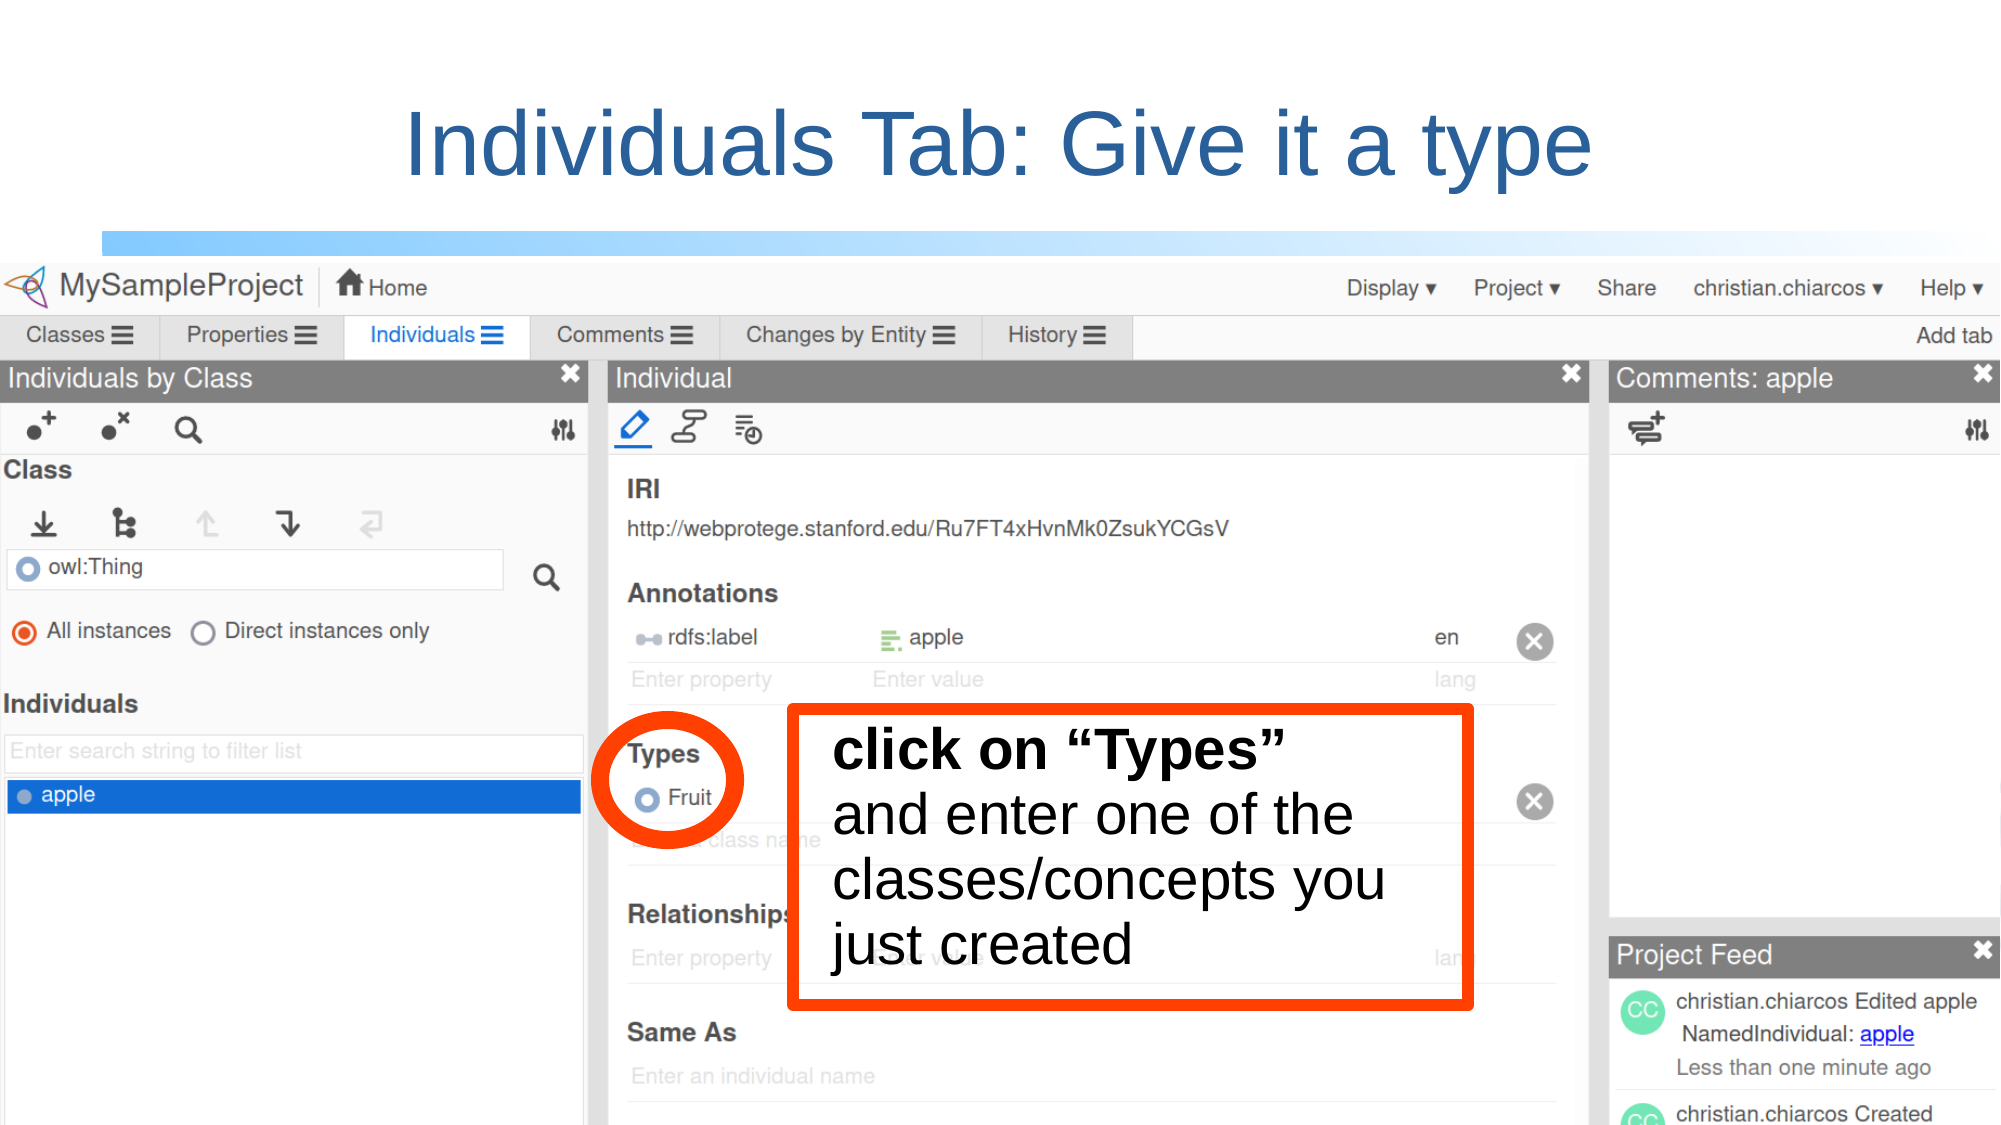

# Individuals Tab: Give it a type
click on “Types”
and enter one of the
classes/concepts you
just created